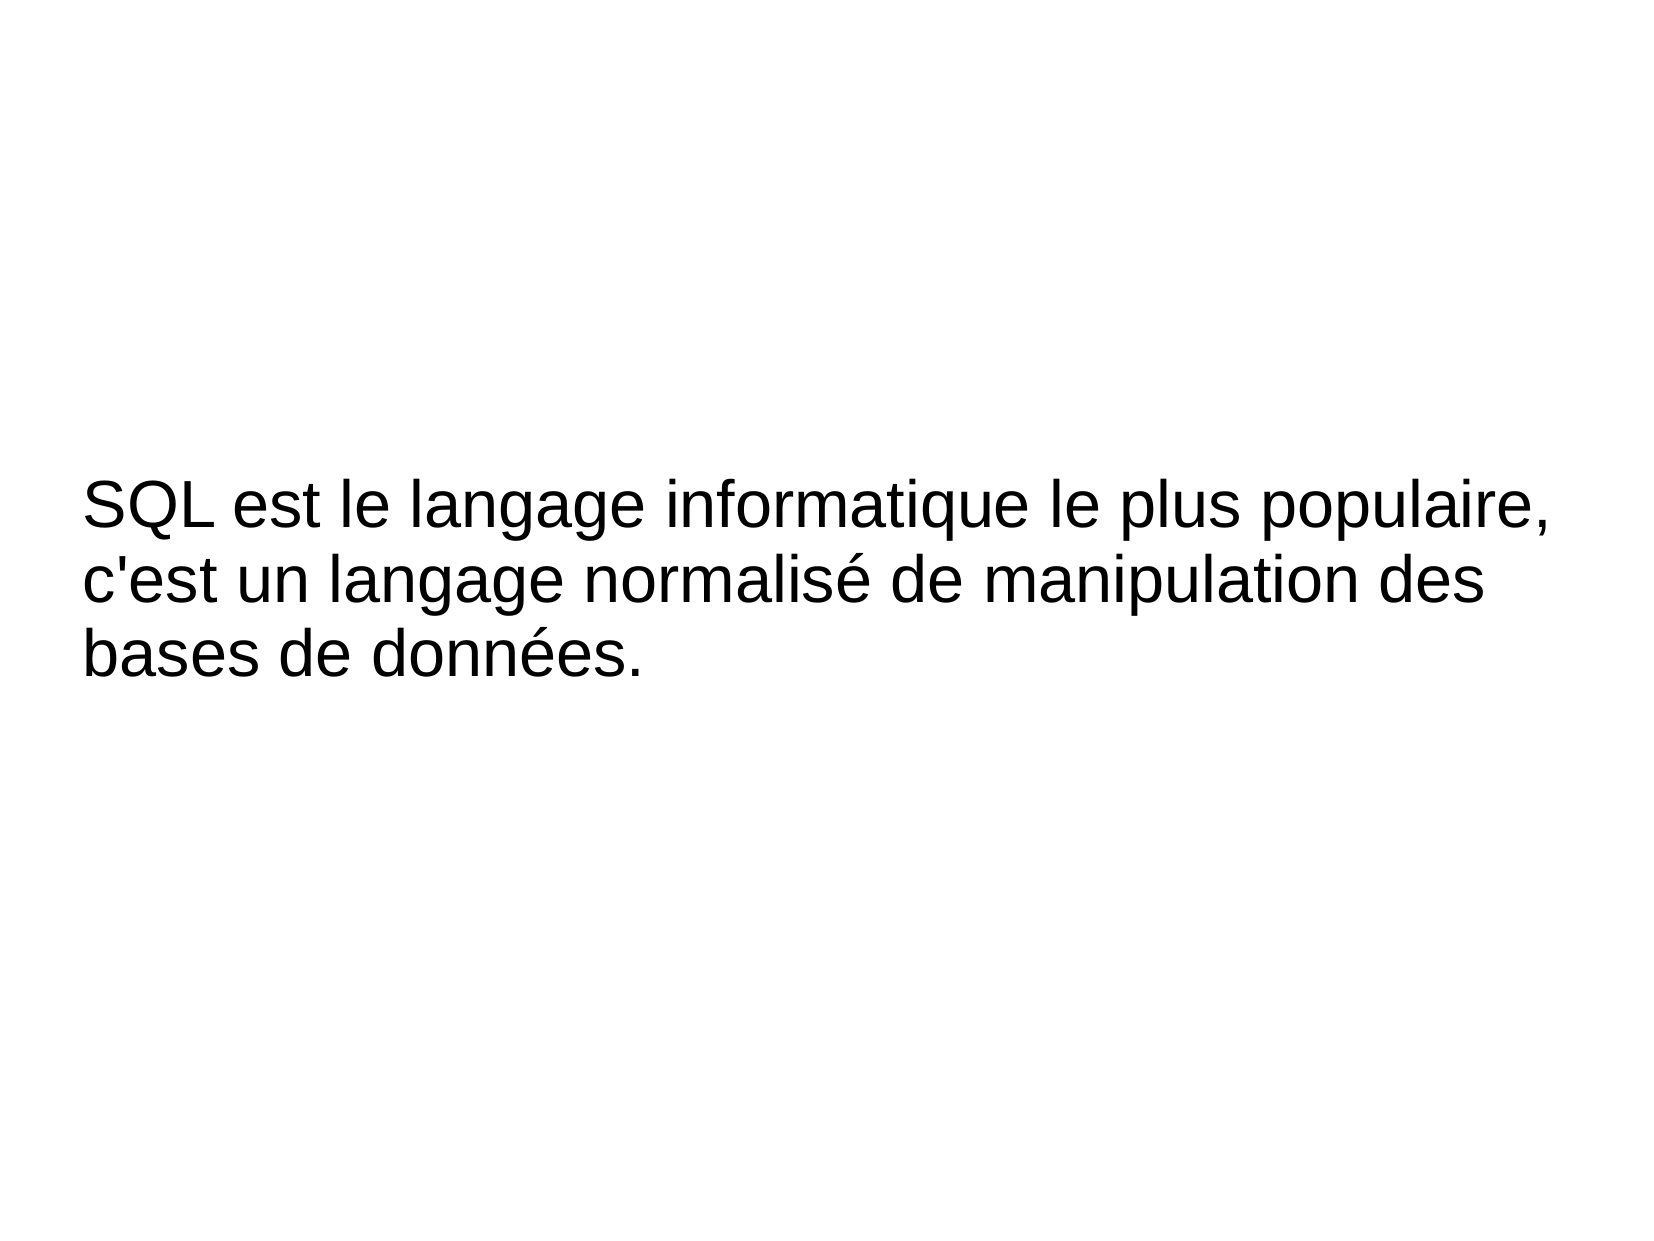

# SQL est le langage informatique le plus populaire, c'est un langage normalisé de manipulation des bases de données.